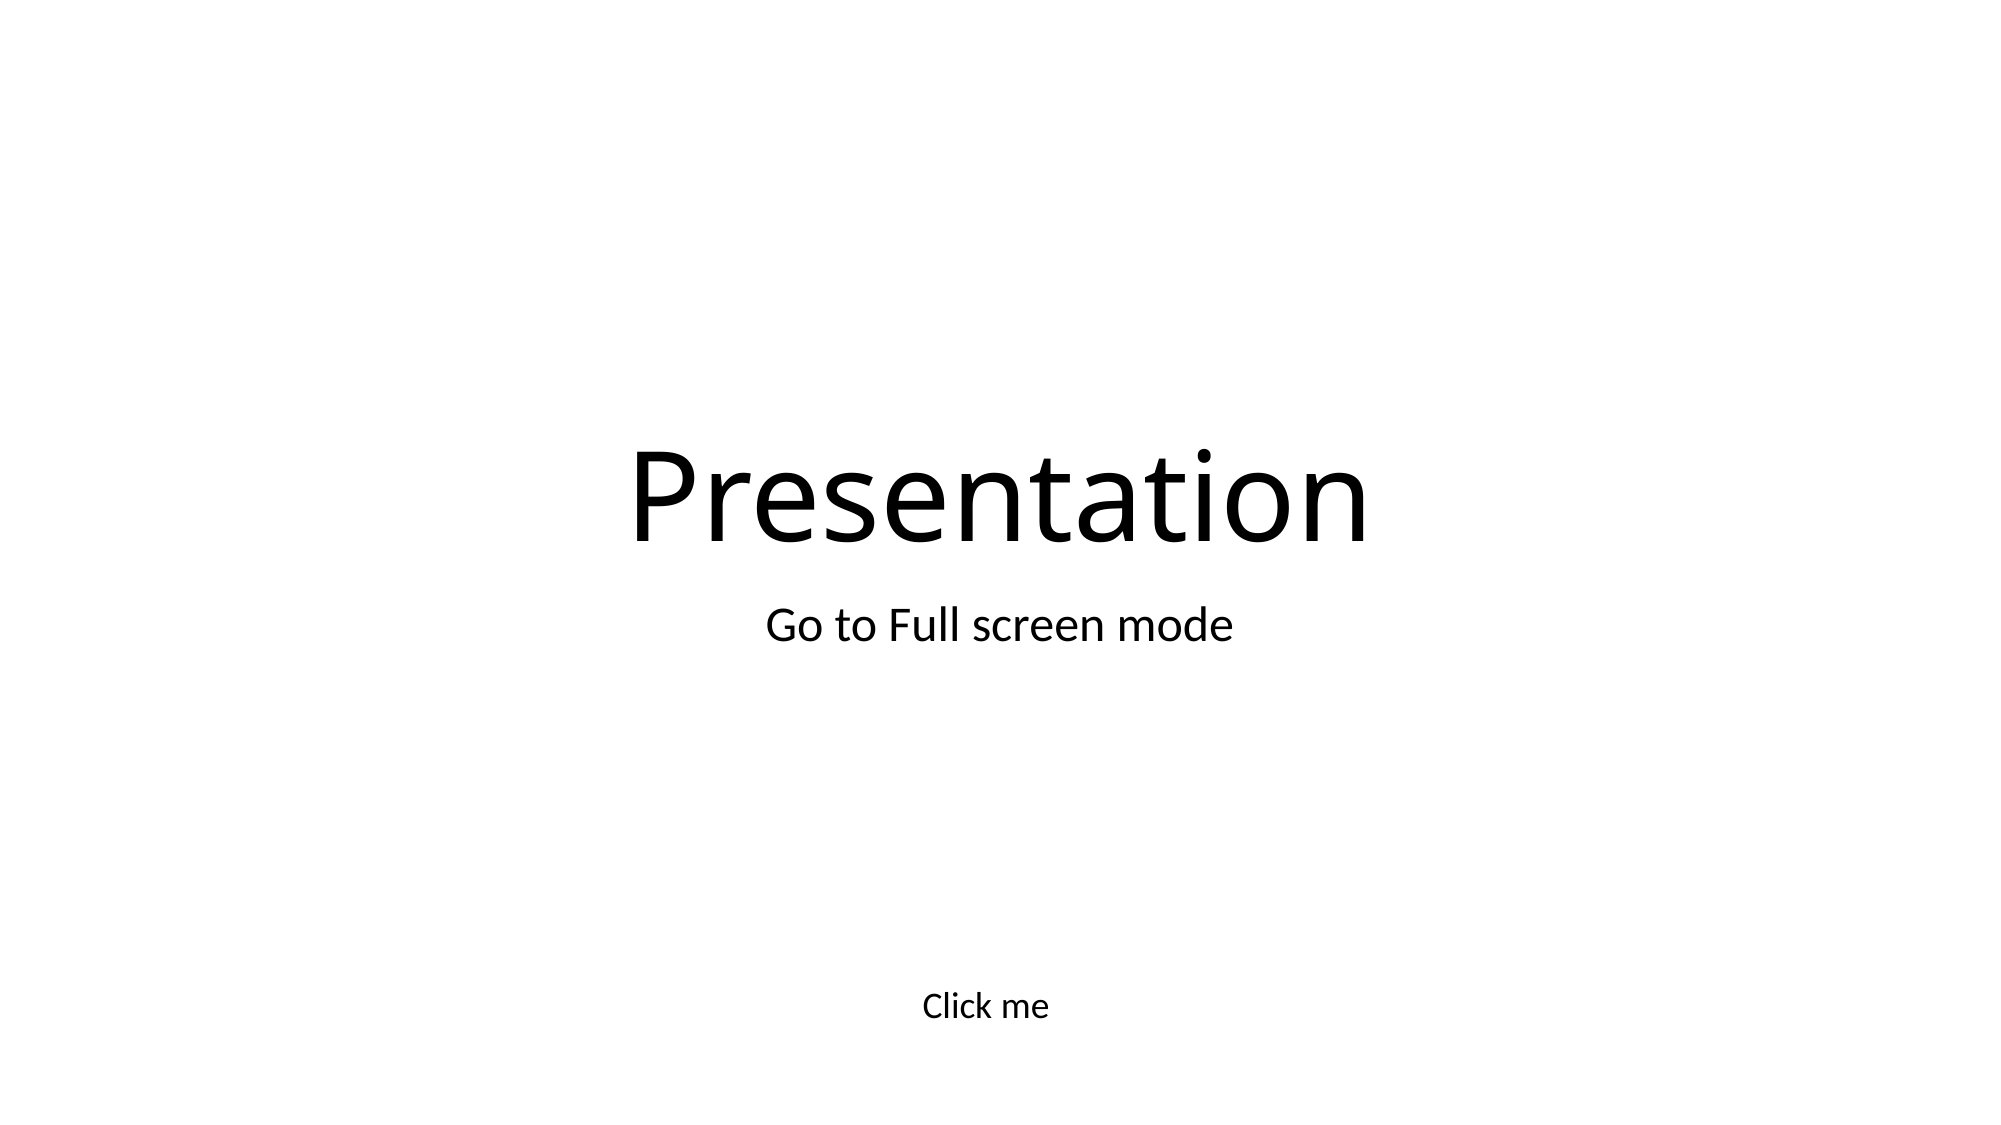

# Presentation
Go to Full screen mode
Click me